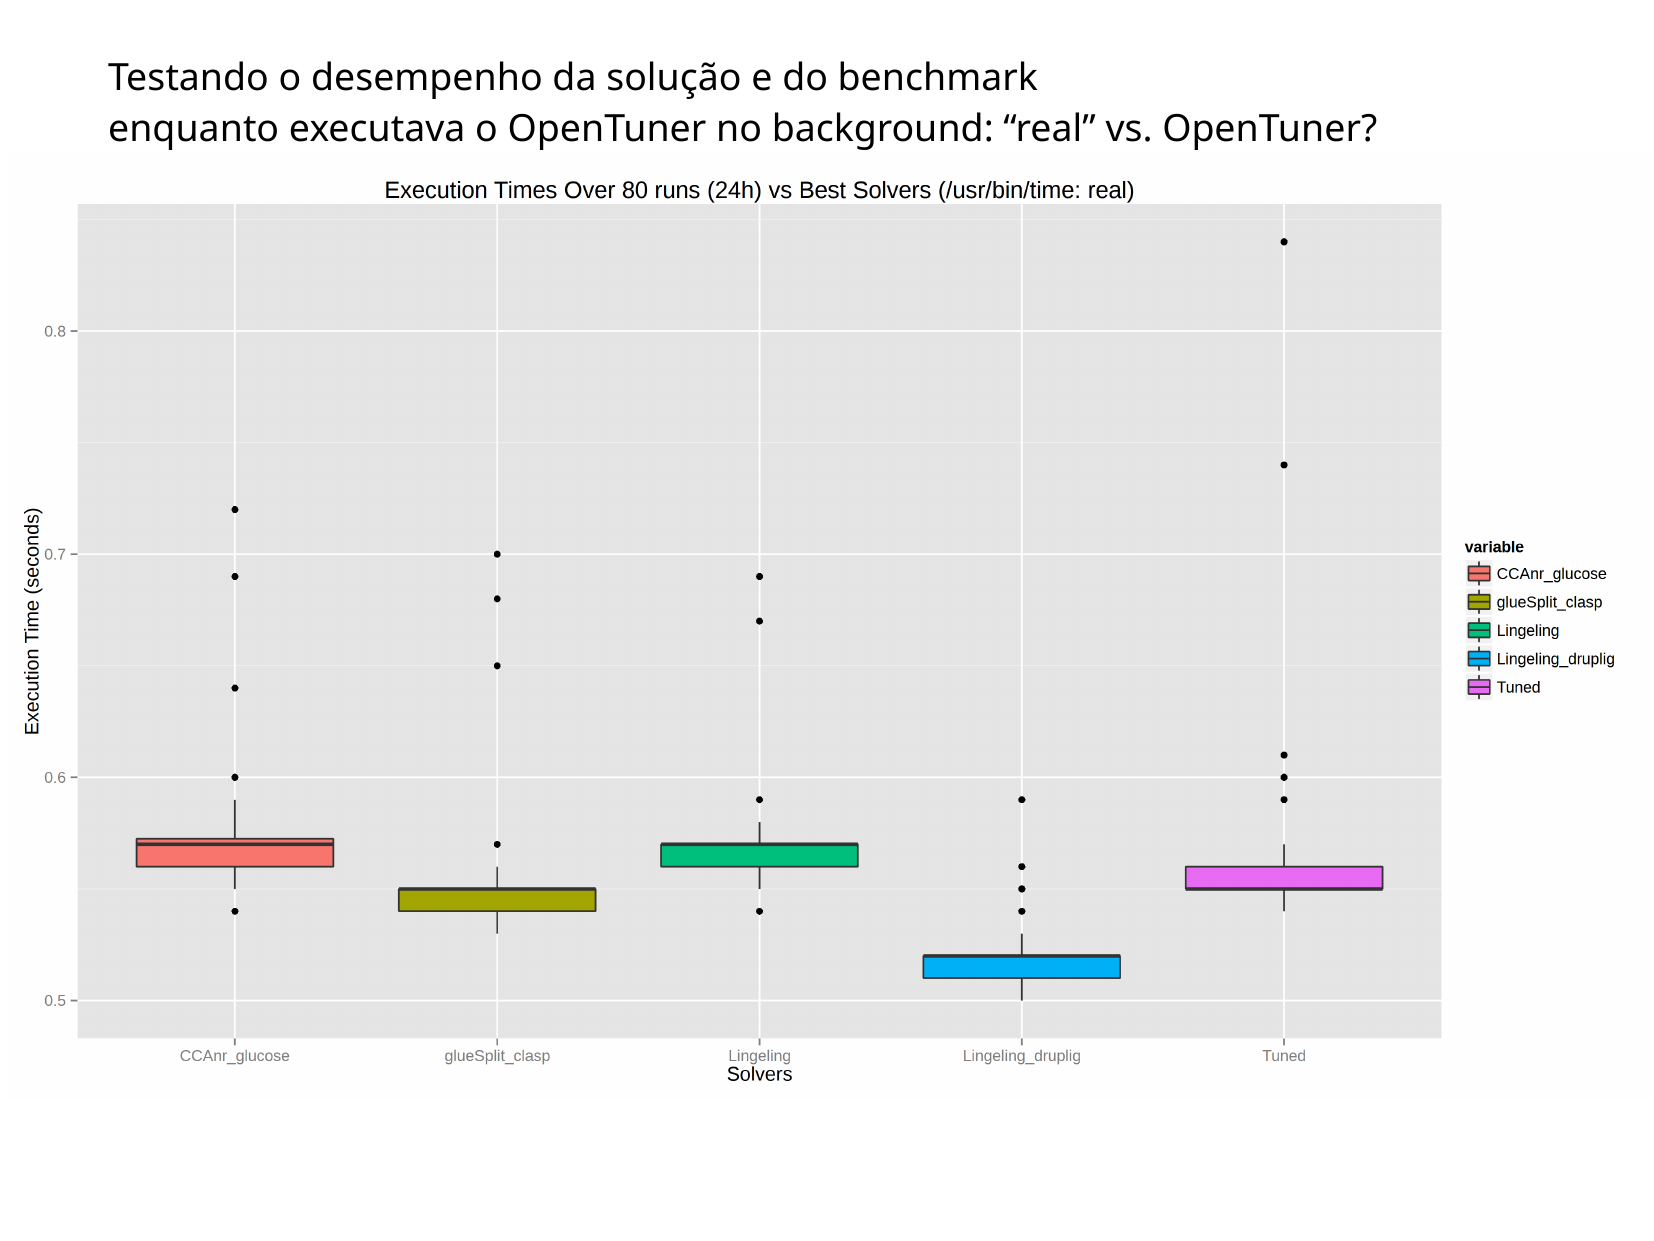

Testando o desempenho da solução e do benchmark
enquanto executava o OpenTuner no background: “real” vs. OpenTuner?